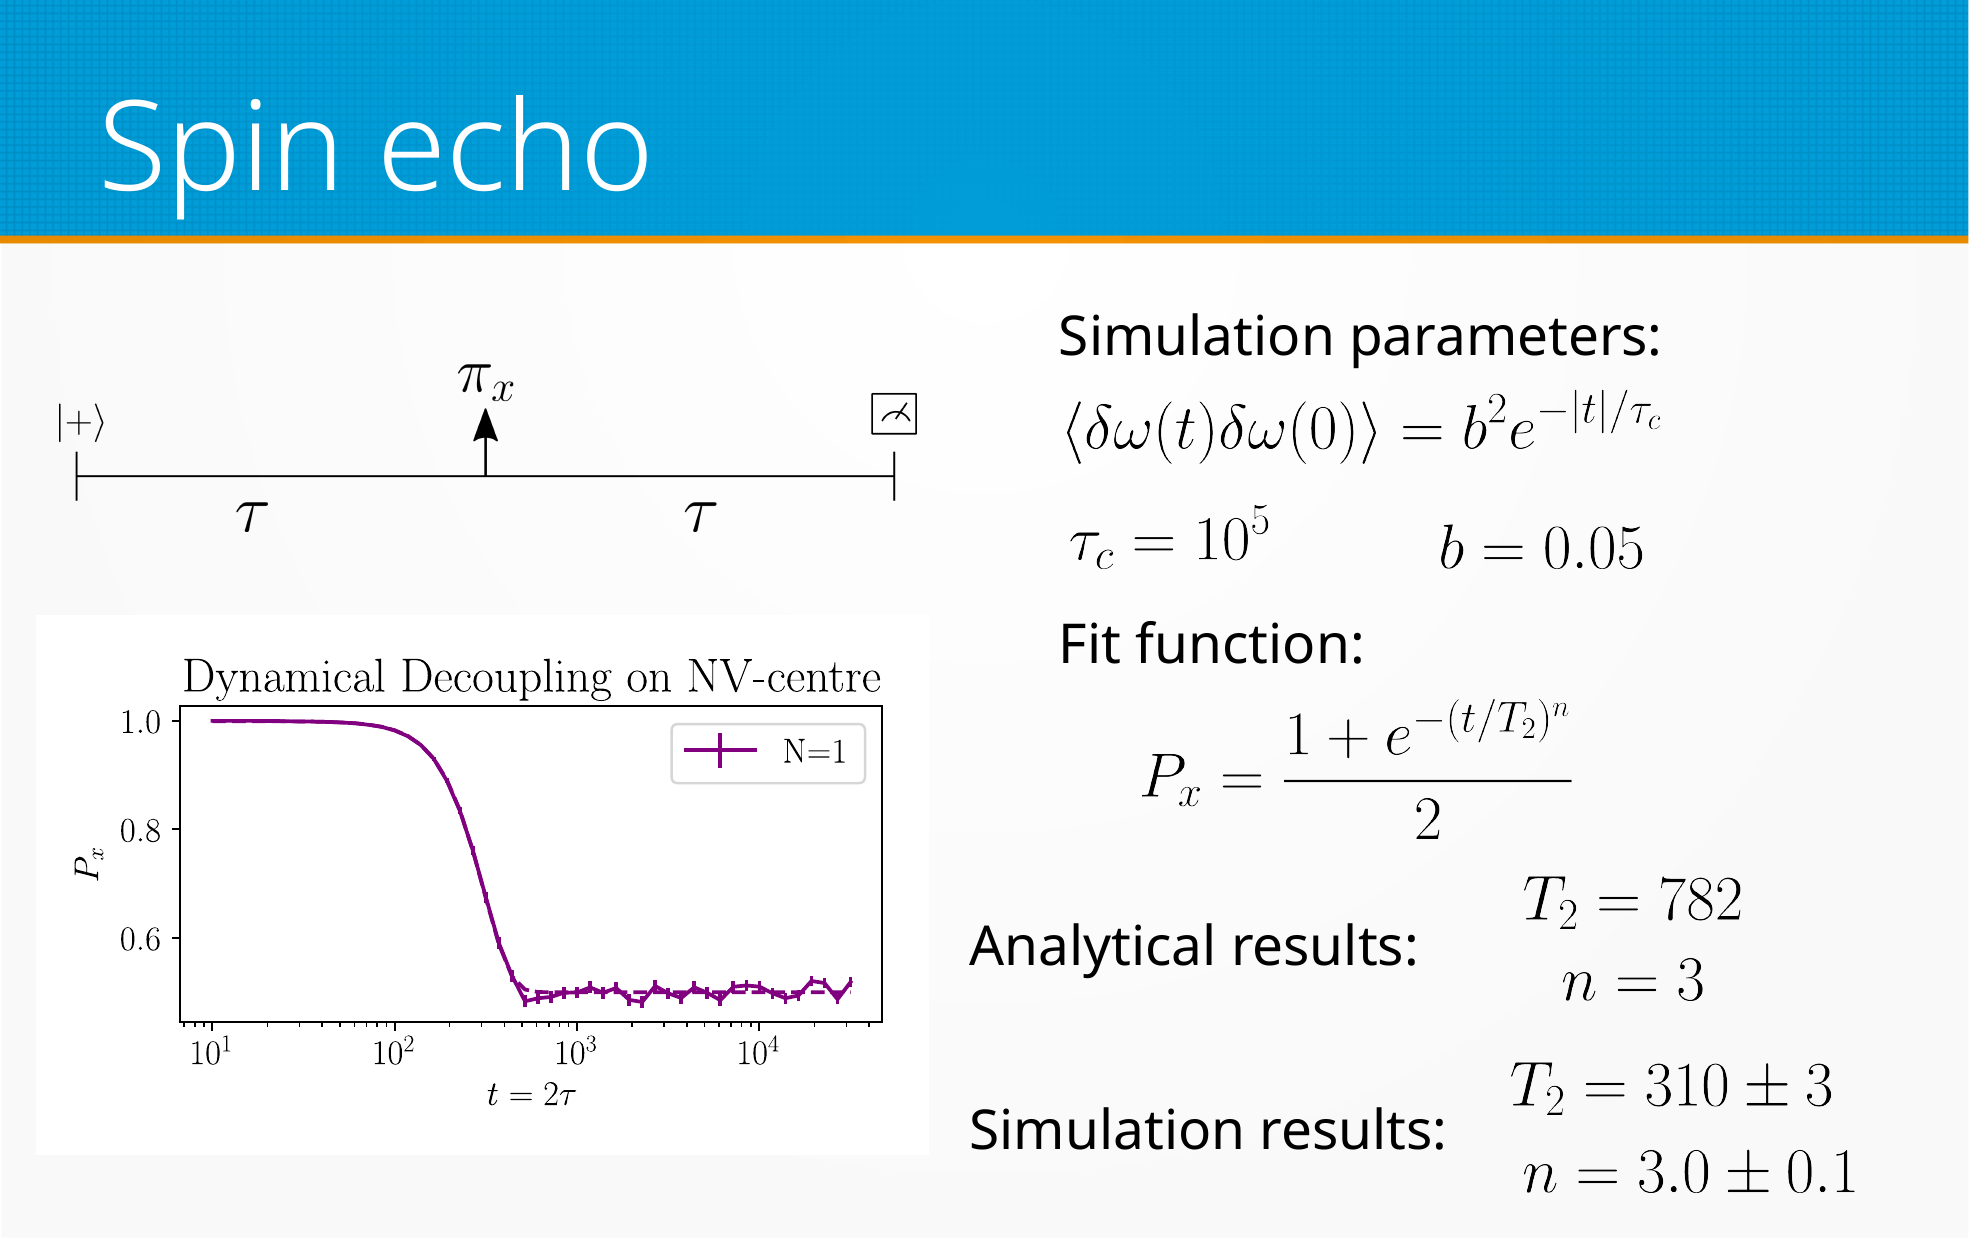

# Spin echo
Simulation parameters:
Fit function:
Analytical results:
Simulation results: